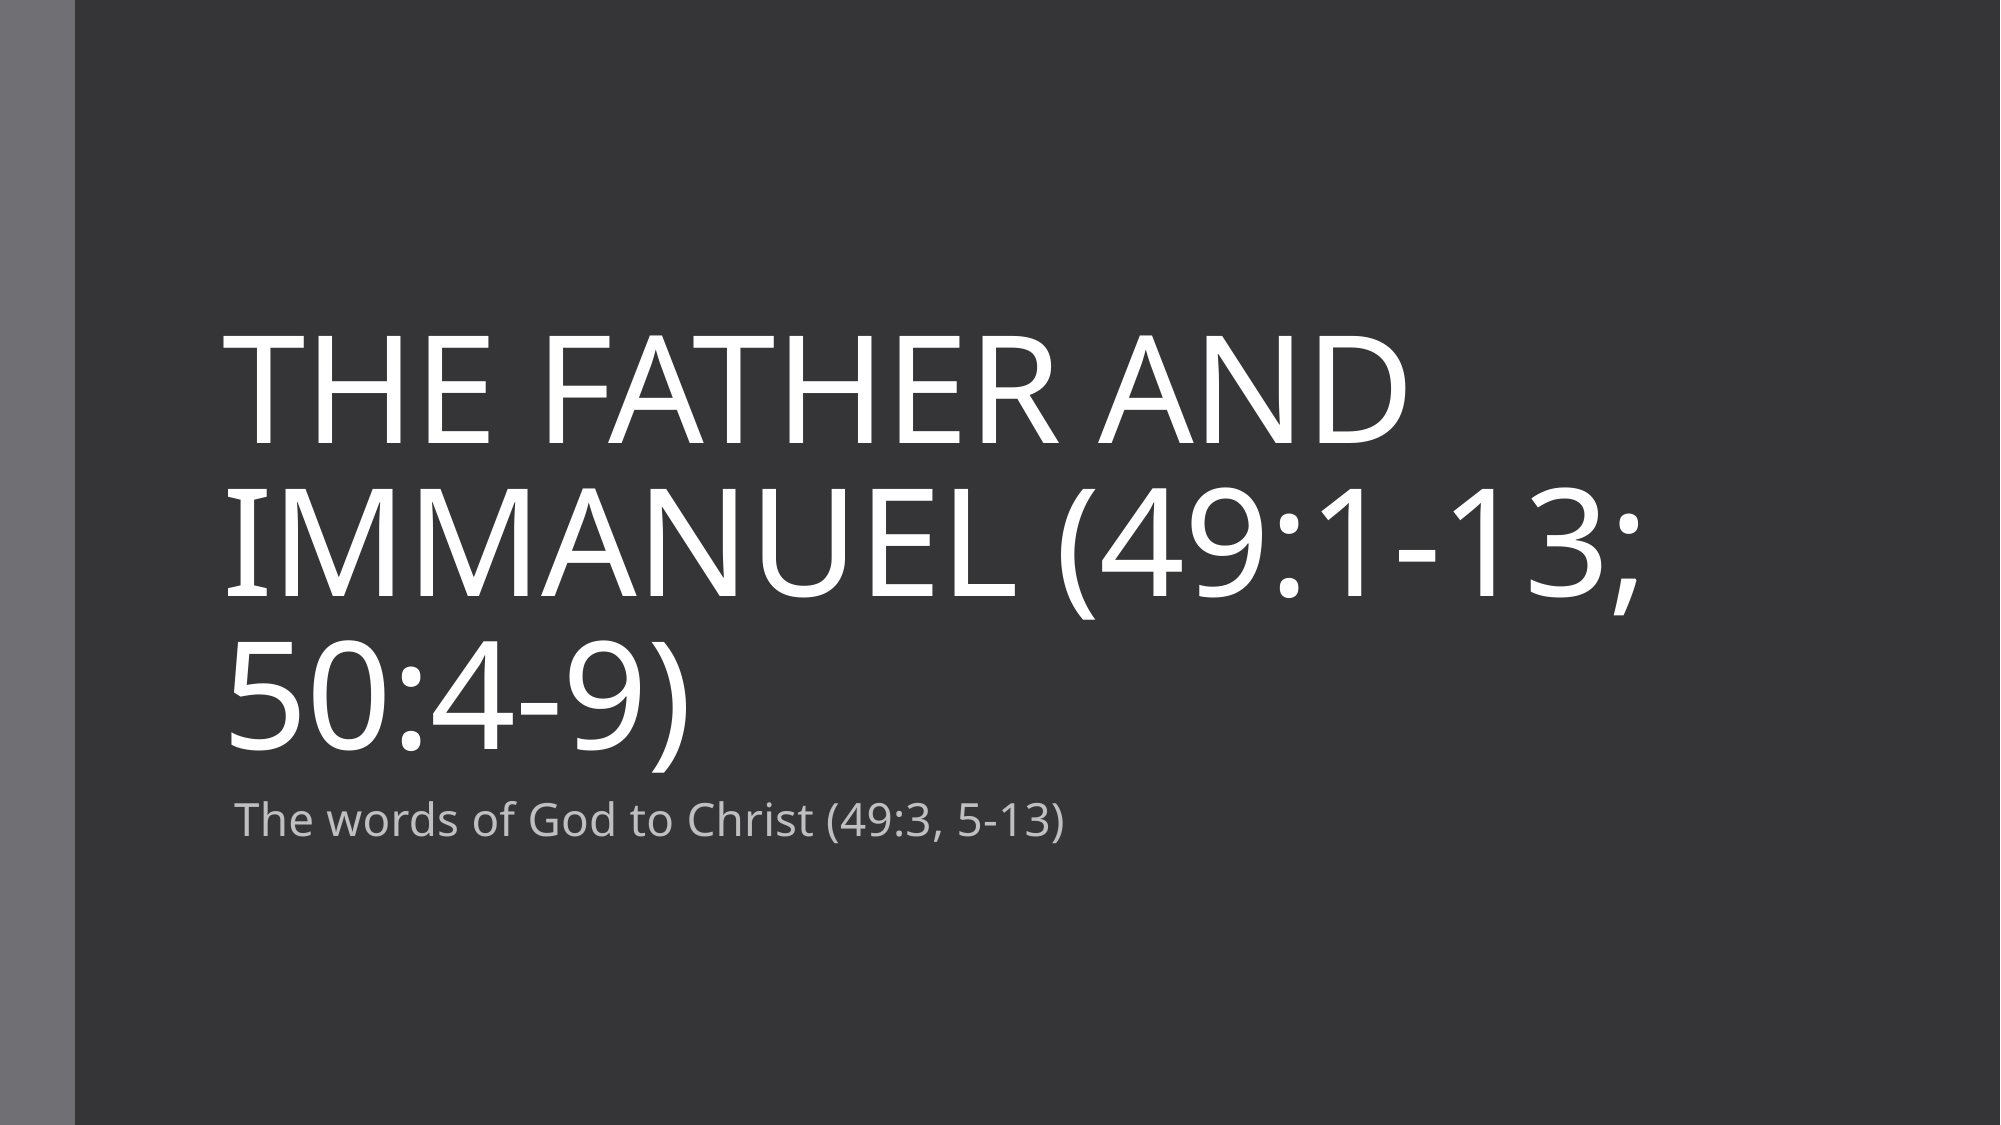

# THE FATHER AND IMMANUEL (49:1-13; 50:4-9)
 The words of God to Christ (49:3, 5-13)